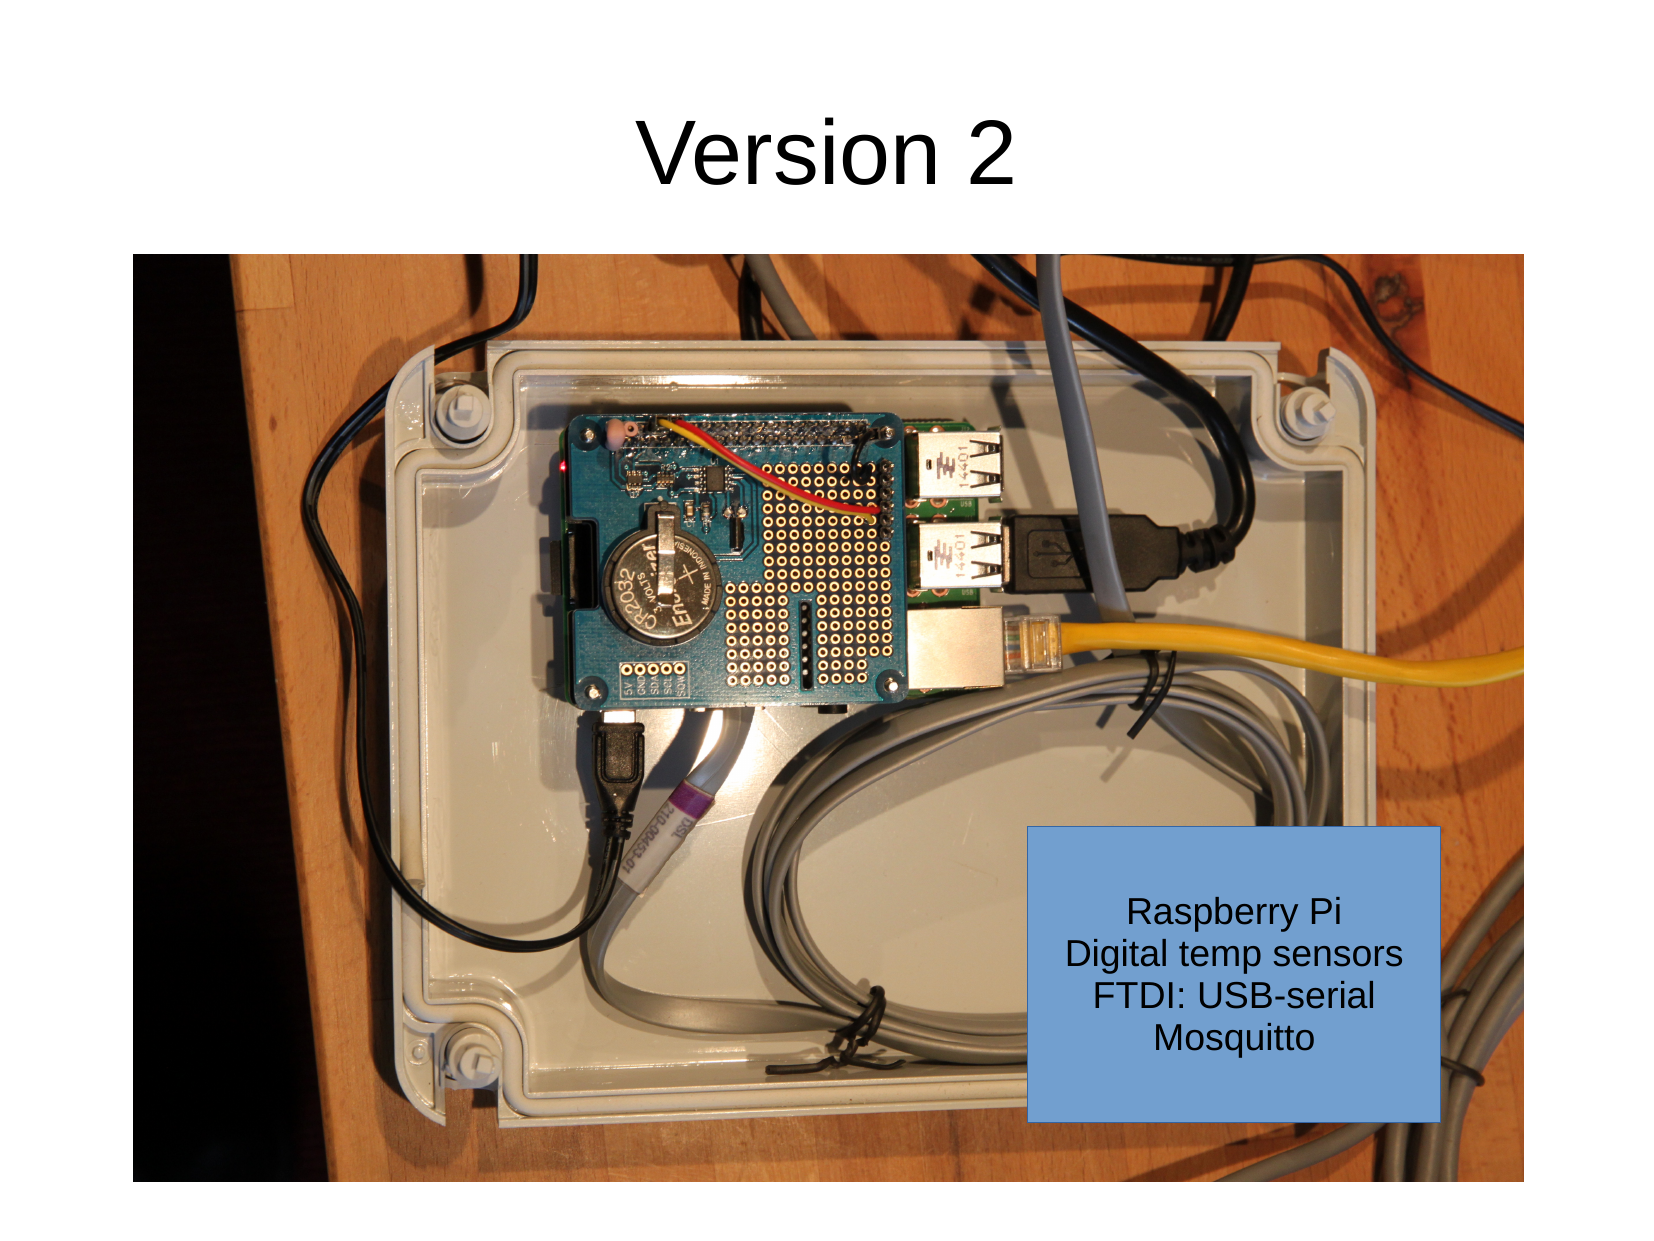

# Version 2
Raspberry Pi
Digital temp sensors
FTDI: USB-serial
Mosquitto